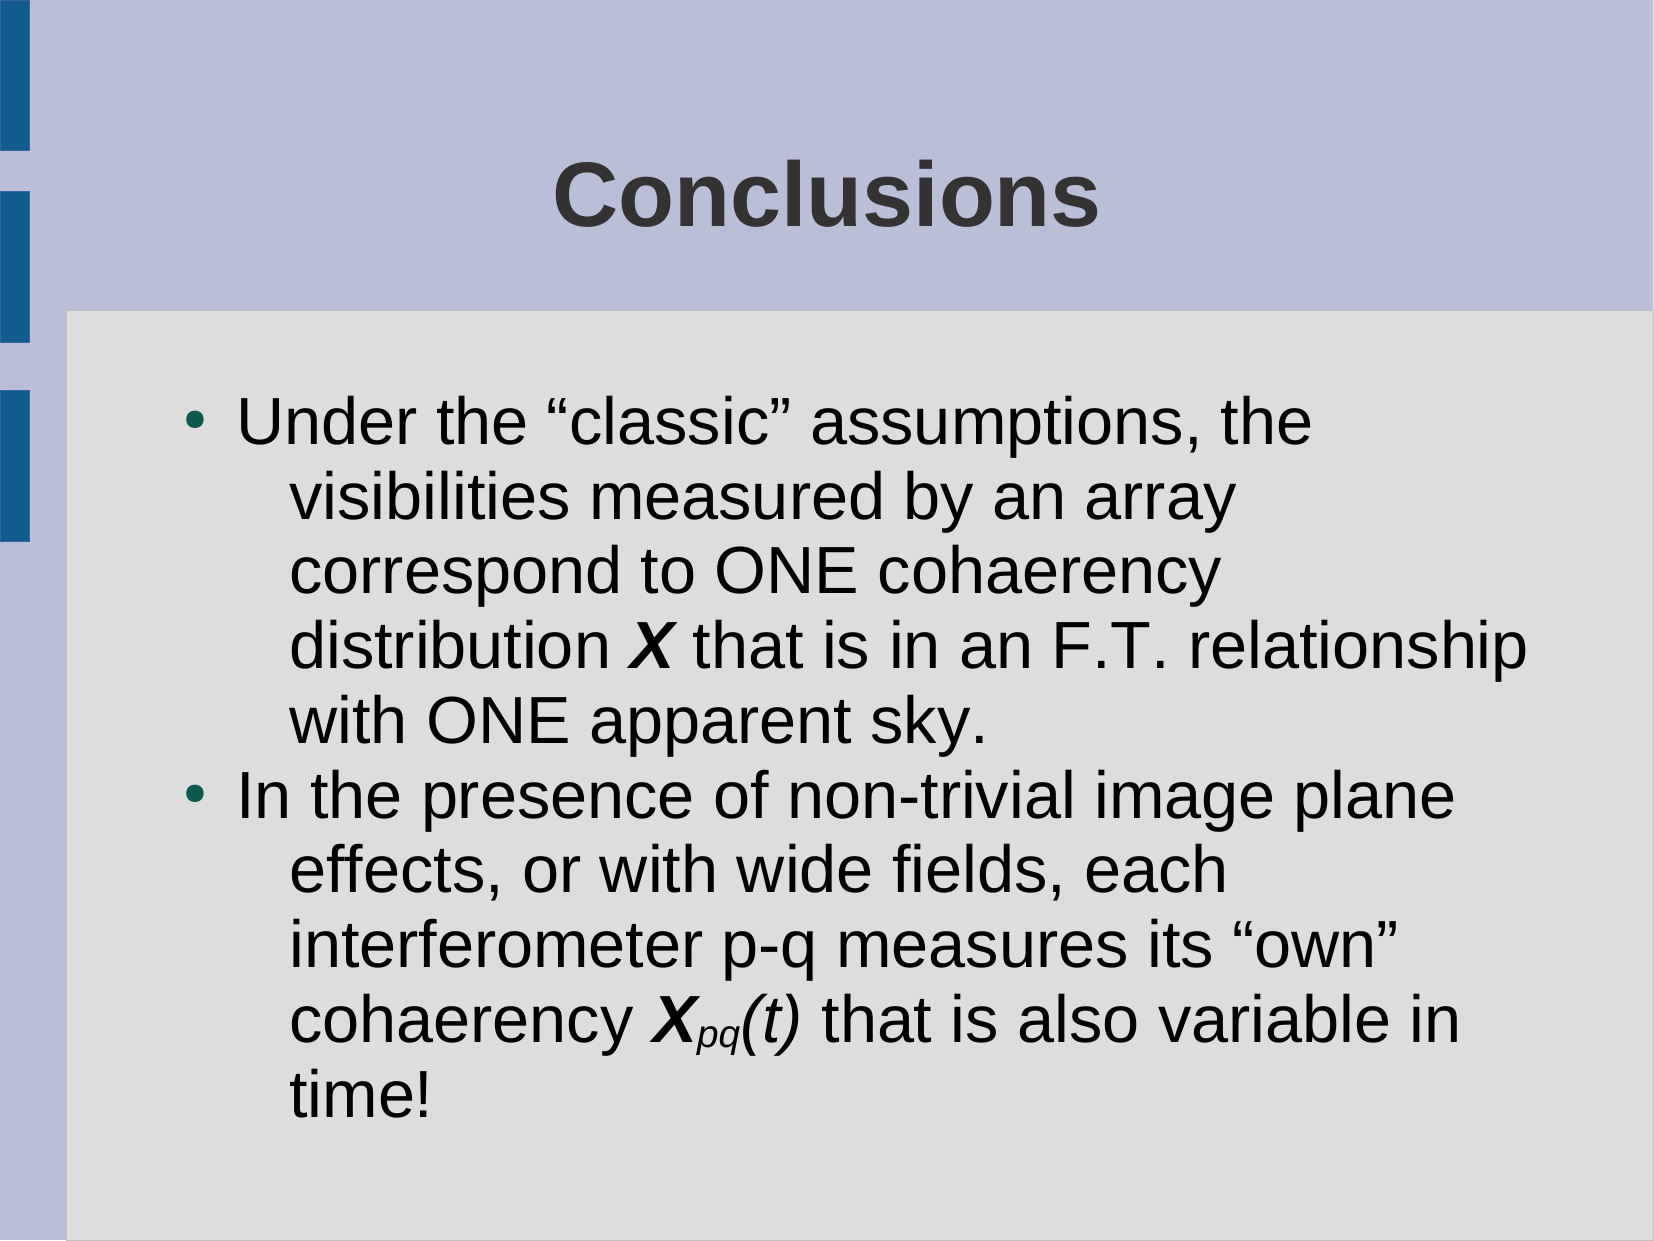

# Conclusions
Under the “classic” assumptions, the visibilities measured by an array correspond to ONE cohaerency distribution X that is in an F.T. relationship with ONE apparent sky.
In the presence of non-trivial image plane effects, or with wide fields, each interferometer p-q measures its “own” cohaerency Xpq(t) that is also variable in time!